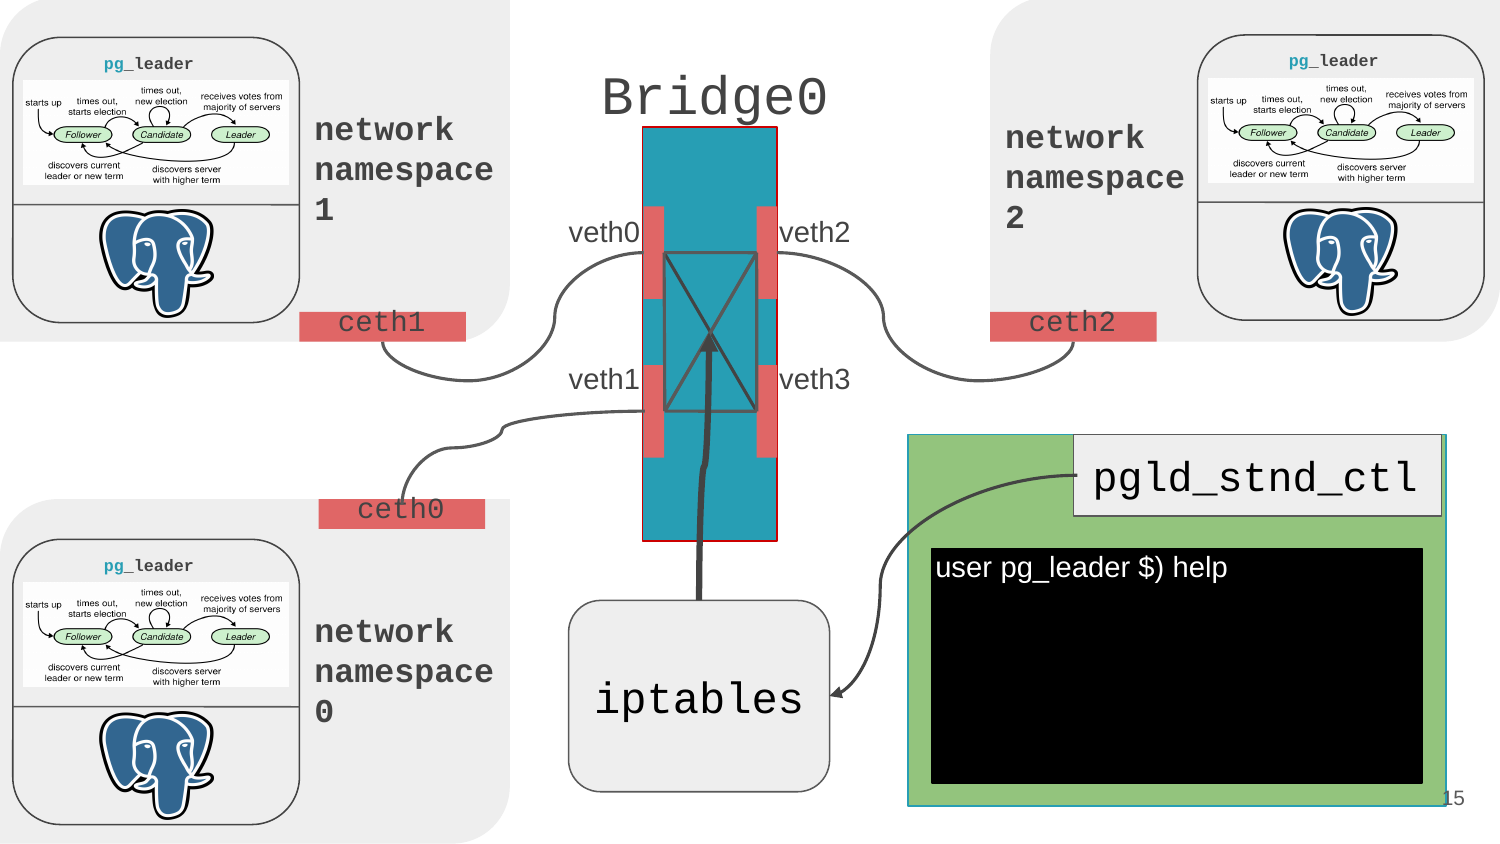

pg_leader
pg_leader
Bridge0
network namespace 1
network namespace 2
veth0
veth2
ceth1
ceth2
veth1
veth3
pgld_stnd_ctl
ceth0
user pg_leader $) help
pg_leader
network namespace 0
iptables